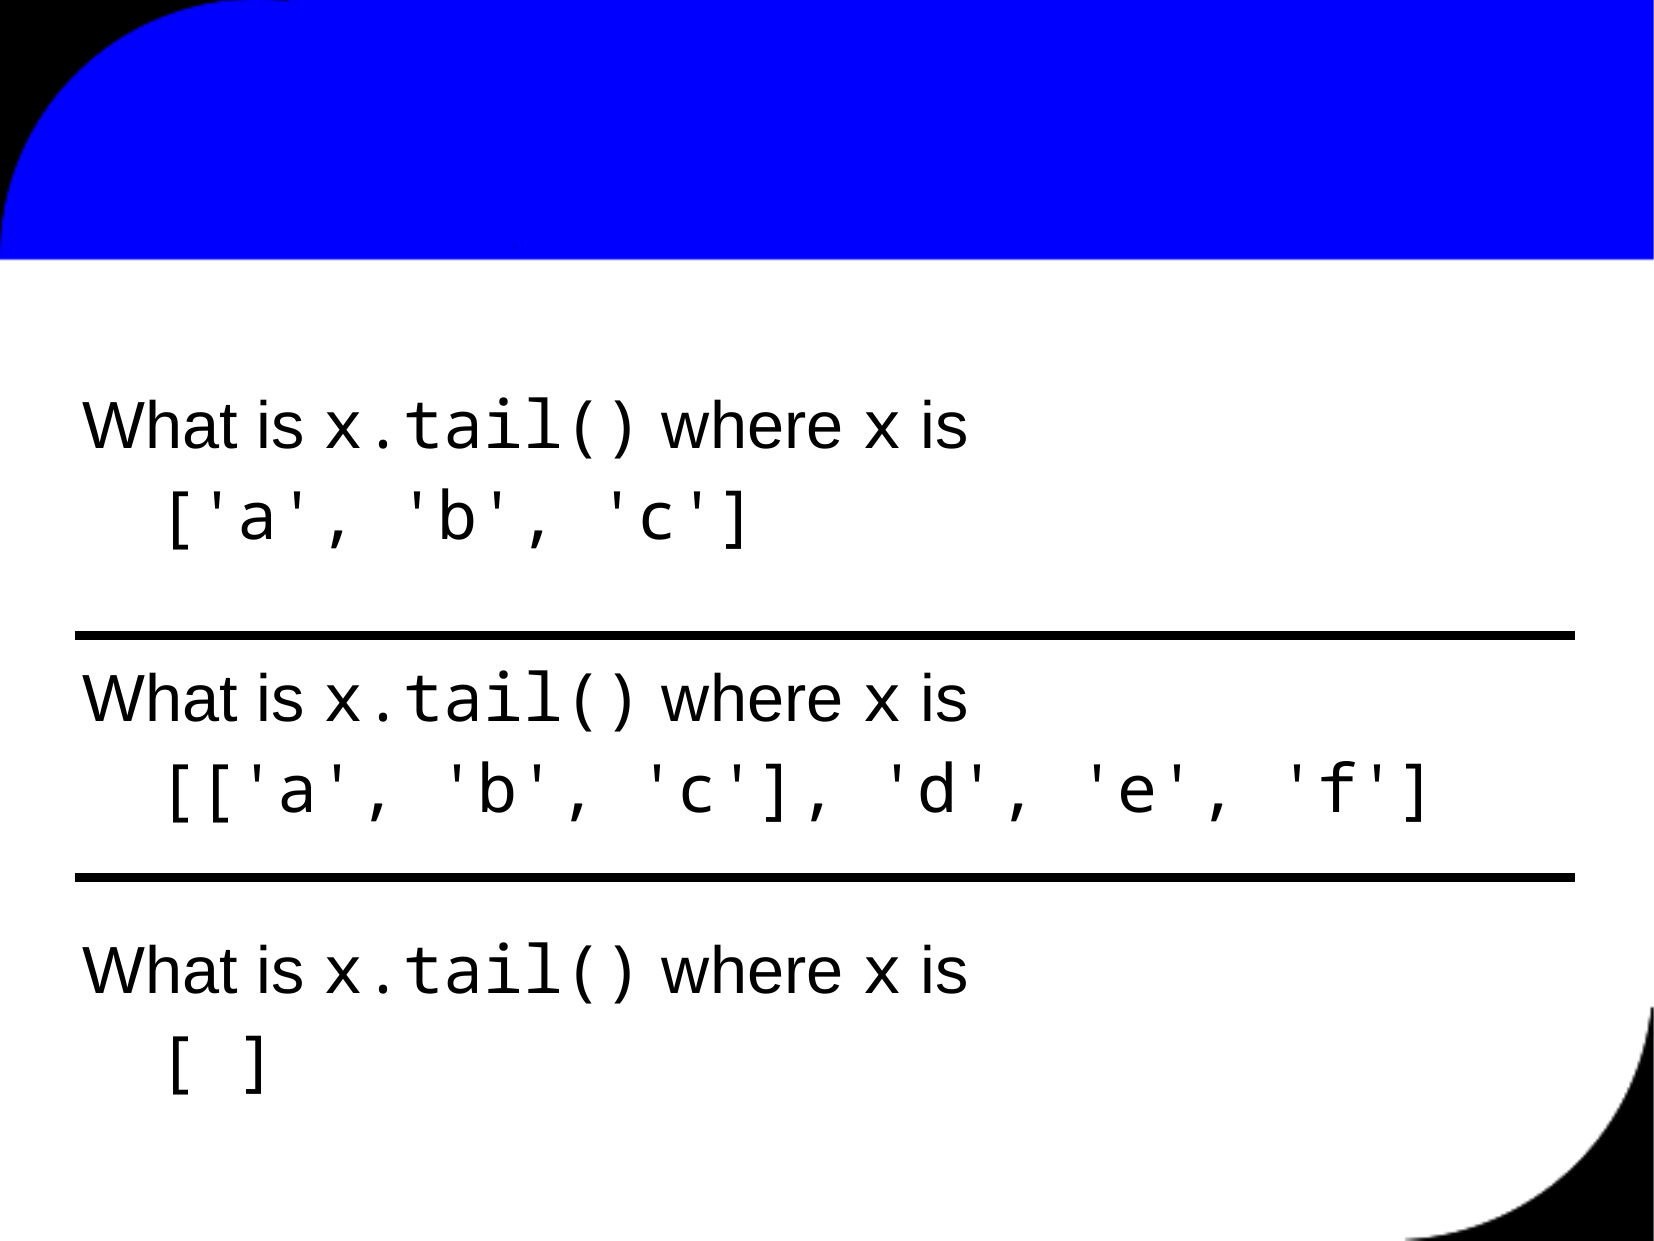

What is x.tail() where x is
	['a', 'b', 'c']
What is x.tail() where x is
	[['a', 'b', 'c'], 'd', 'e', 'f']
What is x.tail() where x is
	[ ]